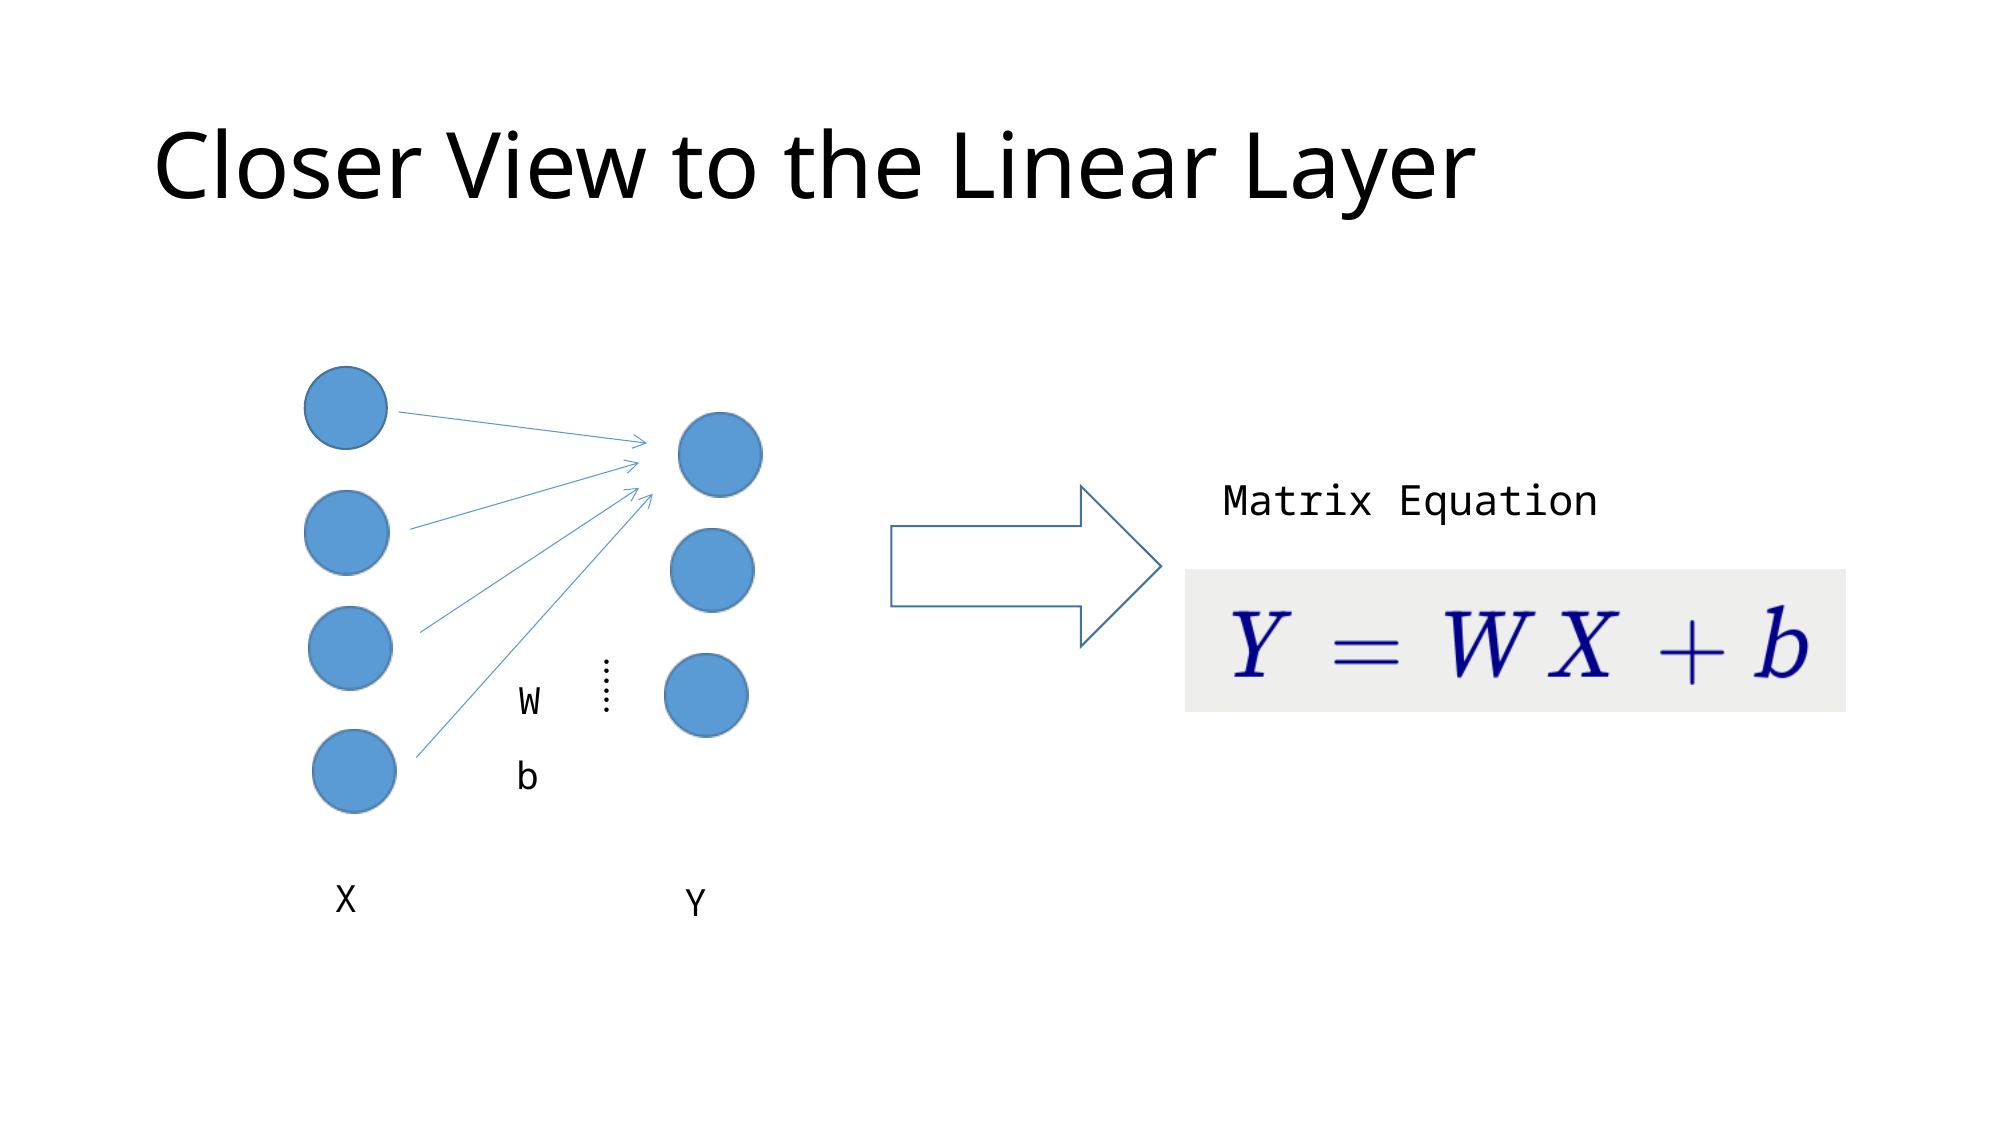

# Closer View to the Linear Layer
Matrix Equation
......
W
b
X
Y